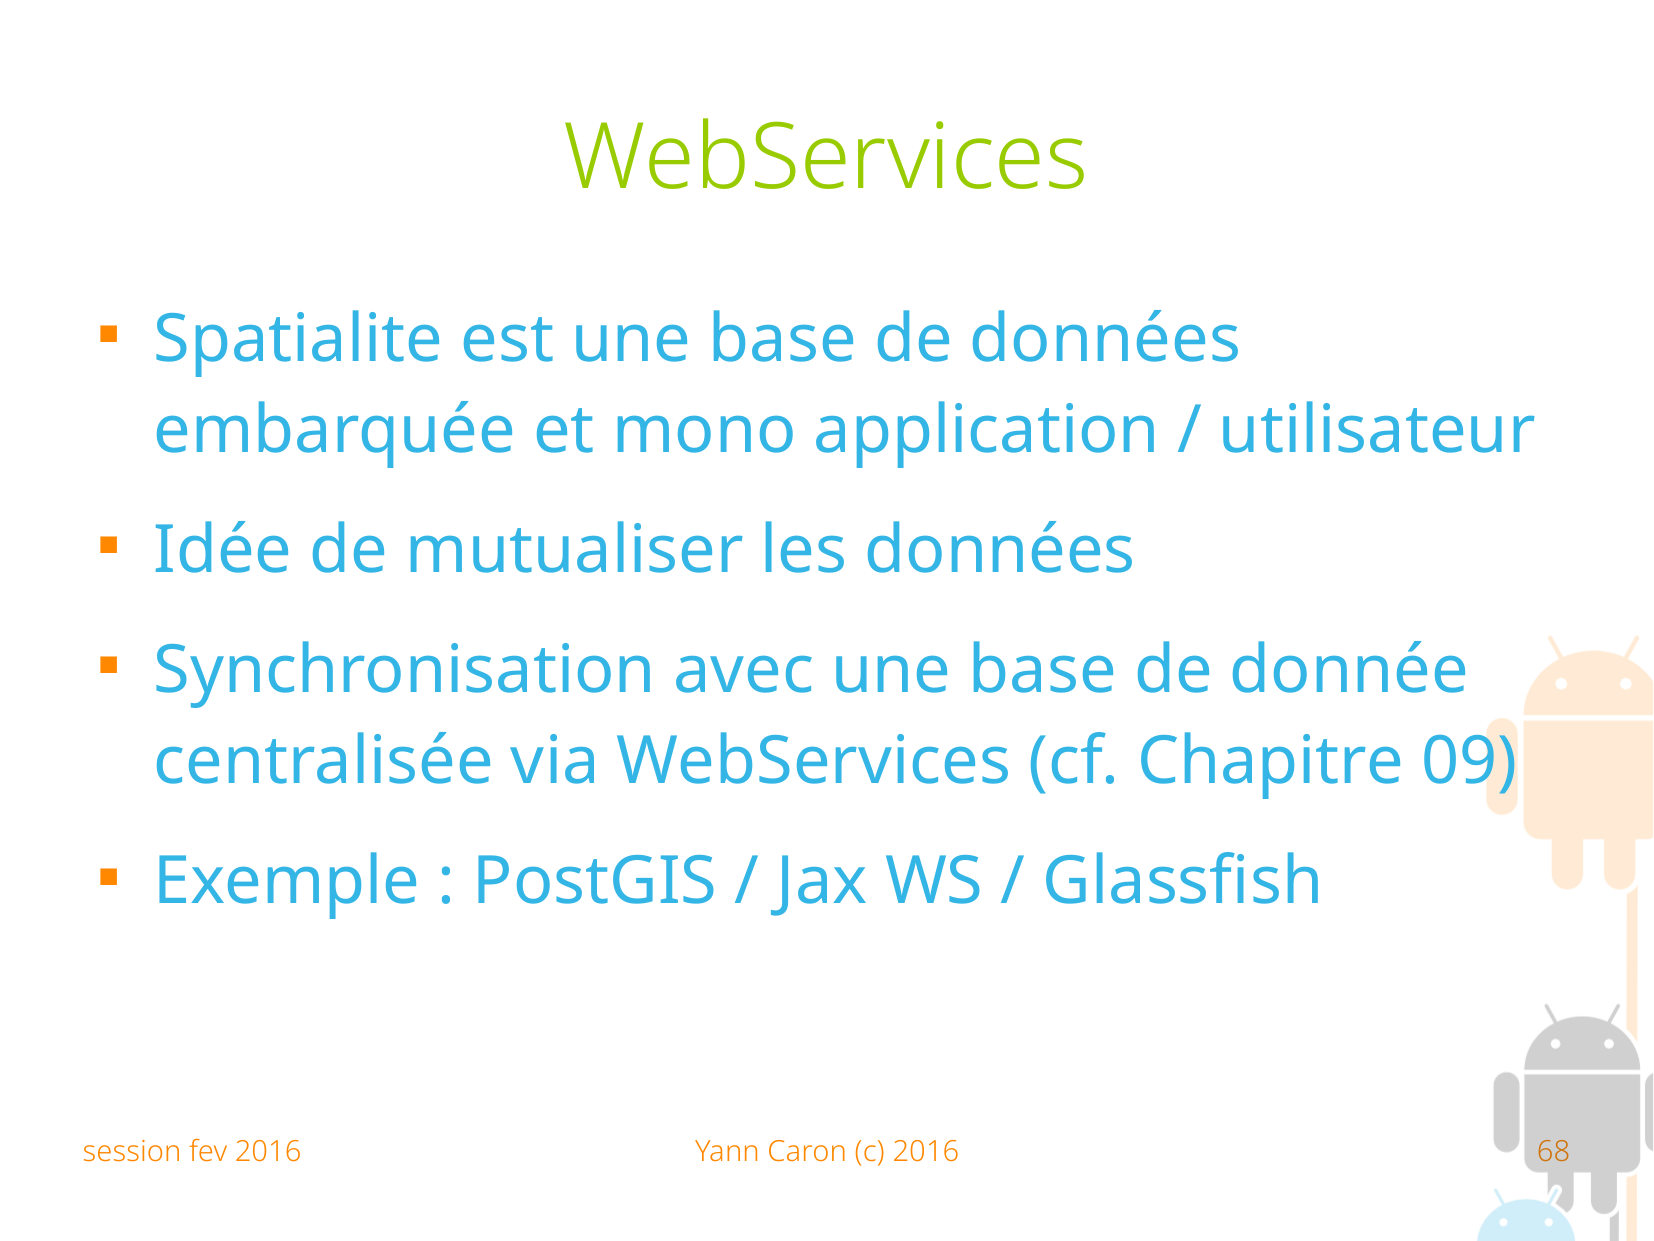

# WebServices
Spatialite est une base de données embarquée et mono application / utilisateur
Idée de mutualiser les données
Synchronisation avec une base de donnée centralisée via WebServices (cf. Chapitre 09)
Exemple : PostGIS / Jax WS / Glassfish
session fev 2016
Yann Caron (c) 2016
68